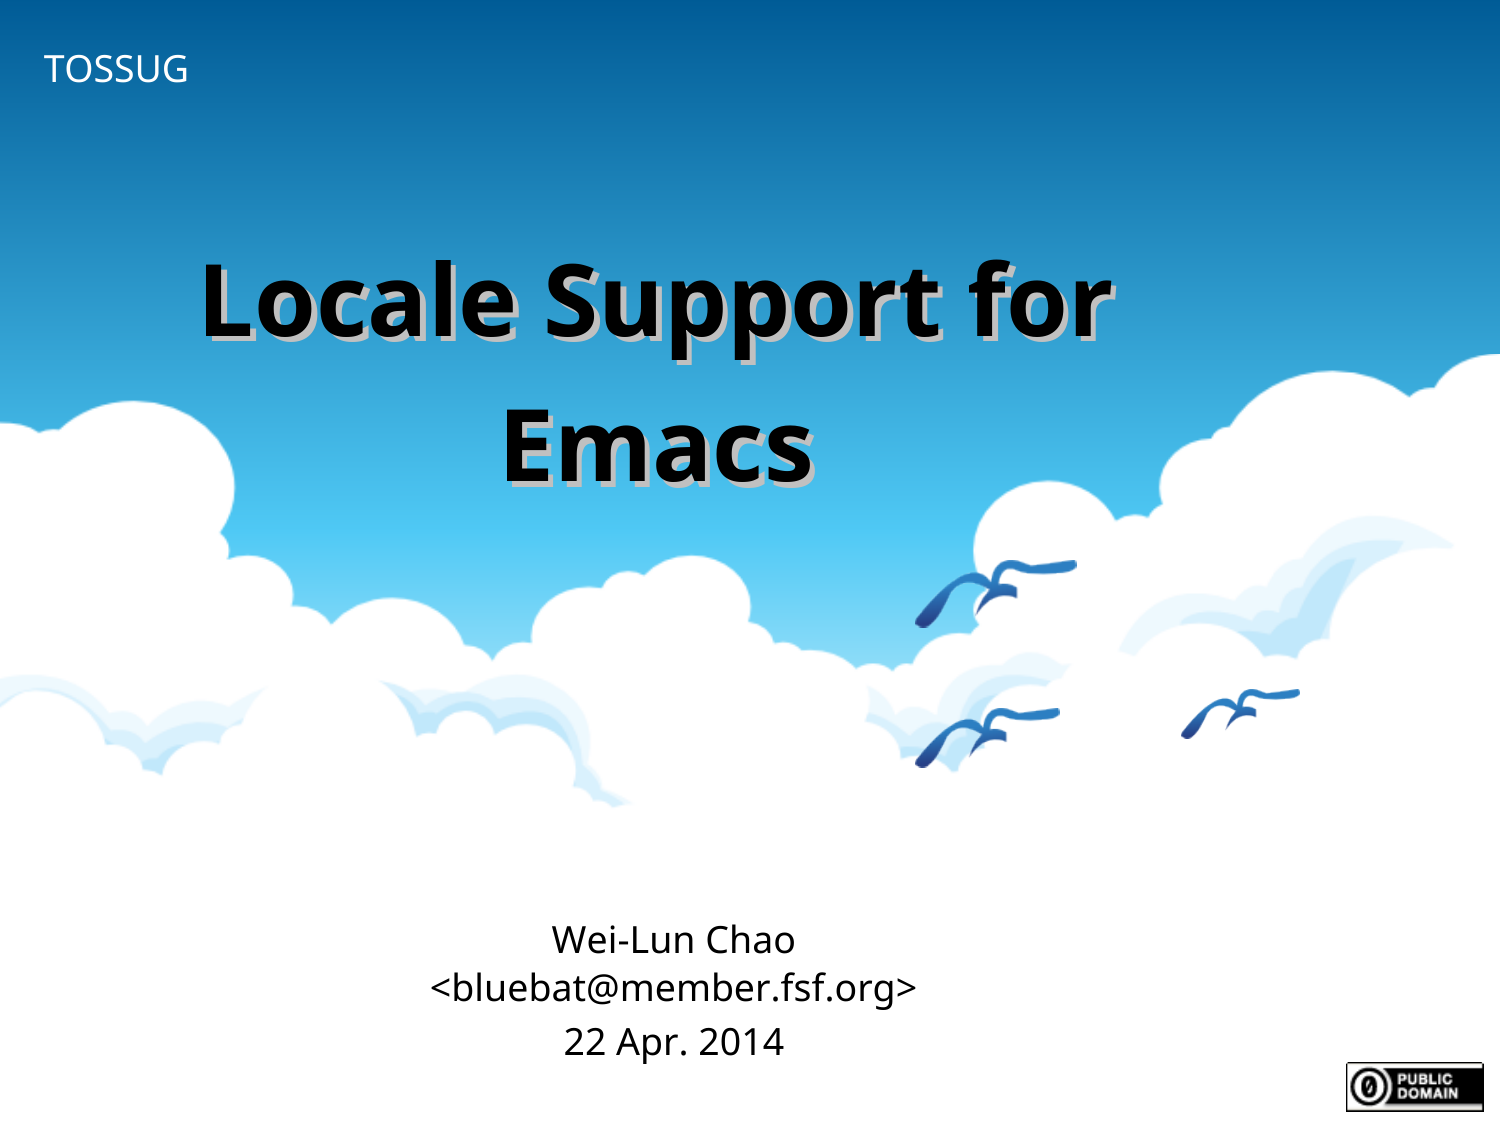

TOSSUG
# Locale Support for Emacs
Wei-Lun Chao <bluebat@member.fsf.org>
22 Apr. 2014